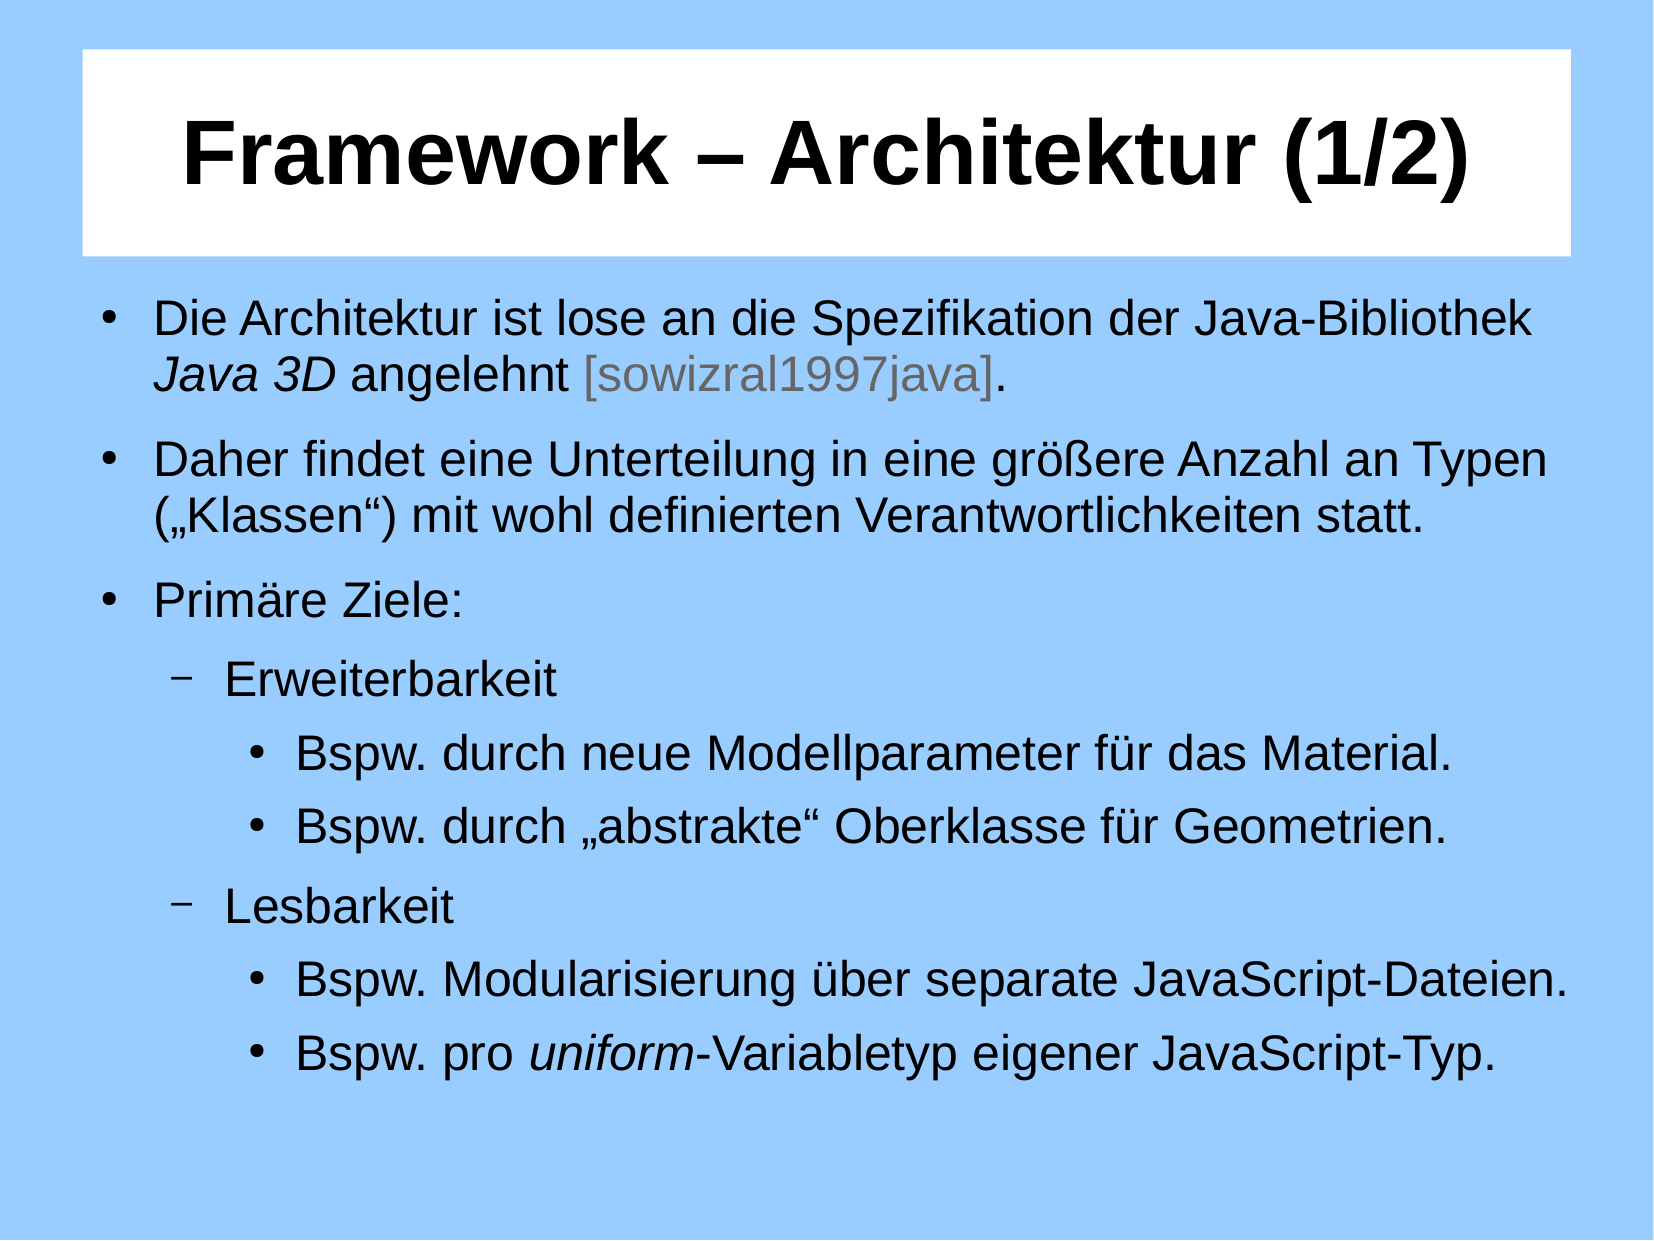

# Framework – Architektur (1/2)
Die Architektur ist lose an die Spezifikation der Java-Bibliothek Java 3D angelehnt [sowizral1997java].
Daher findet eine Unterteilung in eine größere Anzahl an Typen („Klassen“) mit wohl definierten Verantwortlichkeiten statt.
Primäre Ziele:
Erweiterbarkeit
Bspw. durch neue Modellparameter für das Material.
Bspw. durch „abstrakte“ Oberklasse für Geometrien.
Lesbarkeit
Bspw. Modularisierung über separate JavaScript-Dateien.
Bspw. pro uniform-Variabletyp eigener JavaScript-Typ.